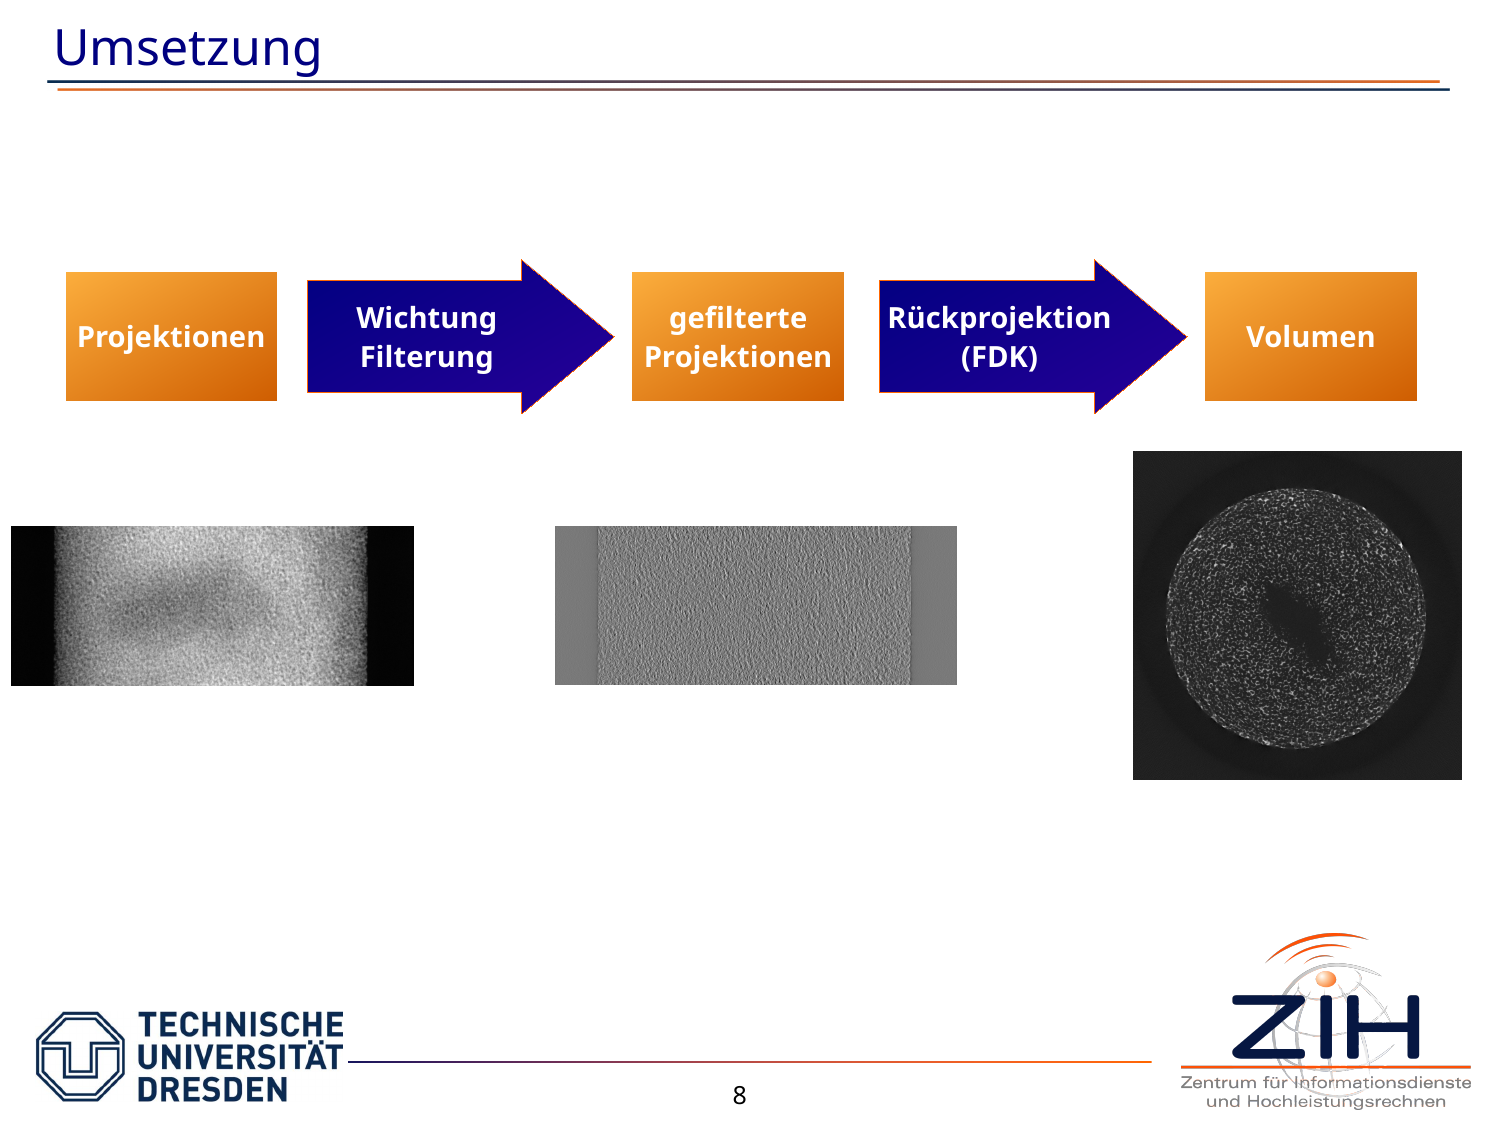

# Umsetzung
Rückprojektion
(FDK)
Wichtung
Filterung
Projektionen
gefilterte
Projektionen
Volumen
8